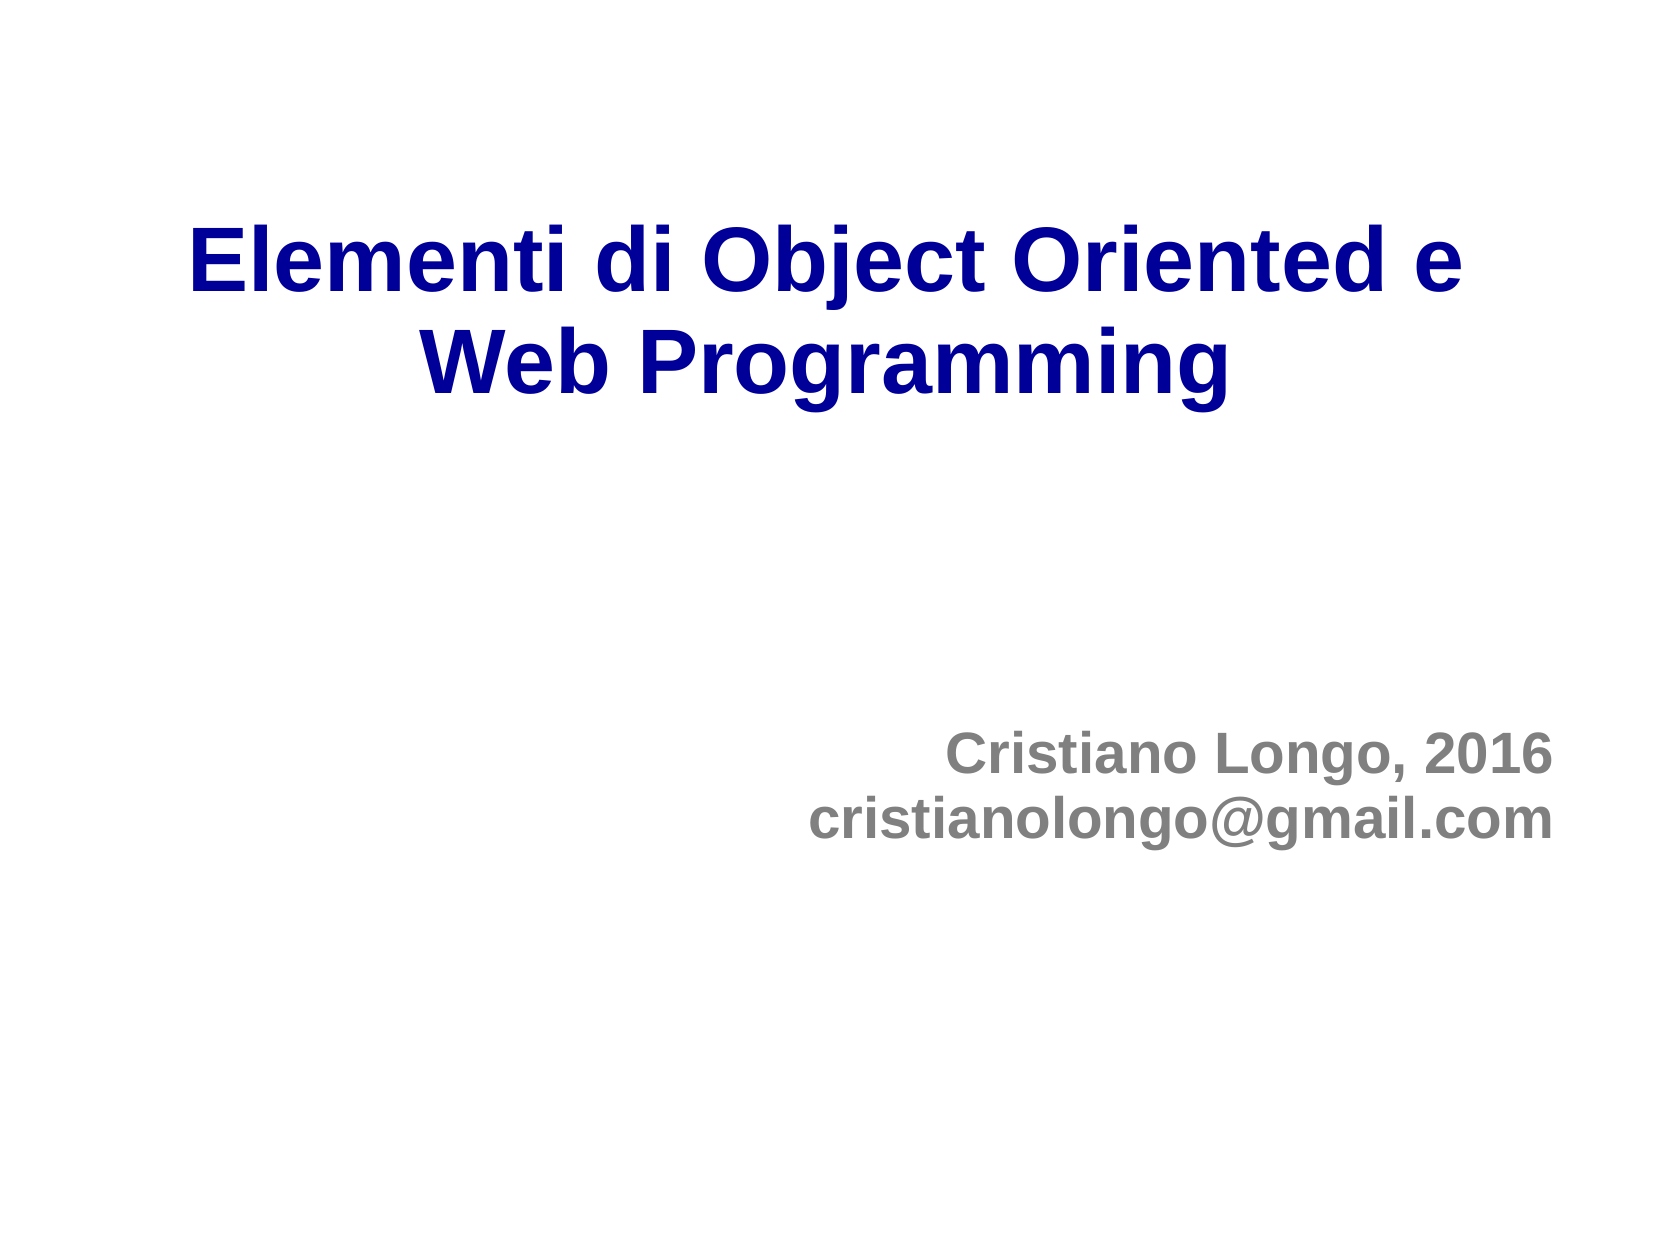

# Elementi di Object Oriented e
Web Programming
Cristiano Longo, 2016
cristianolongo@gmail.com